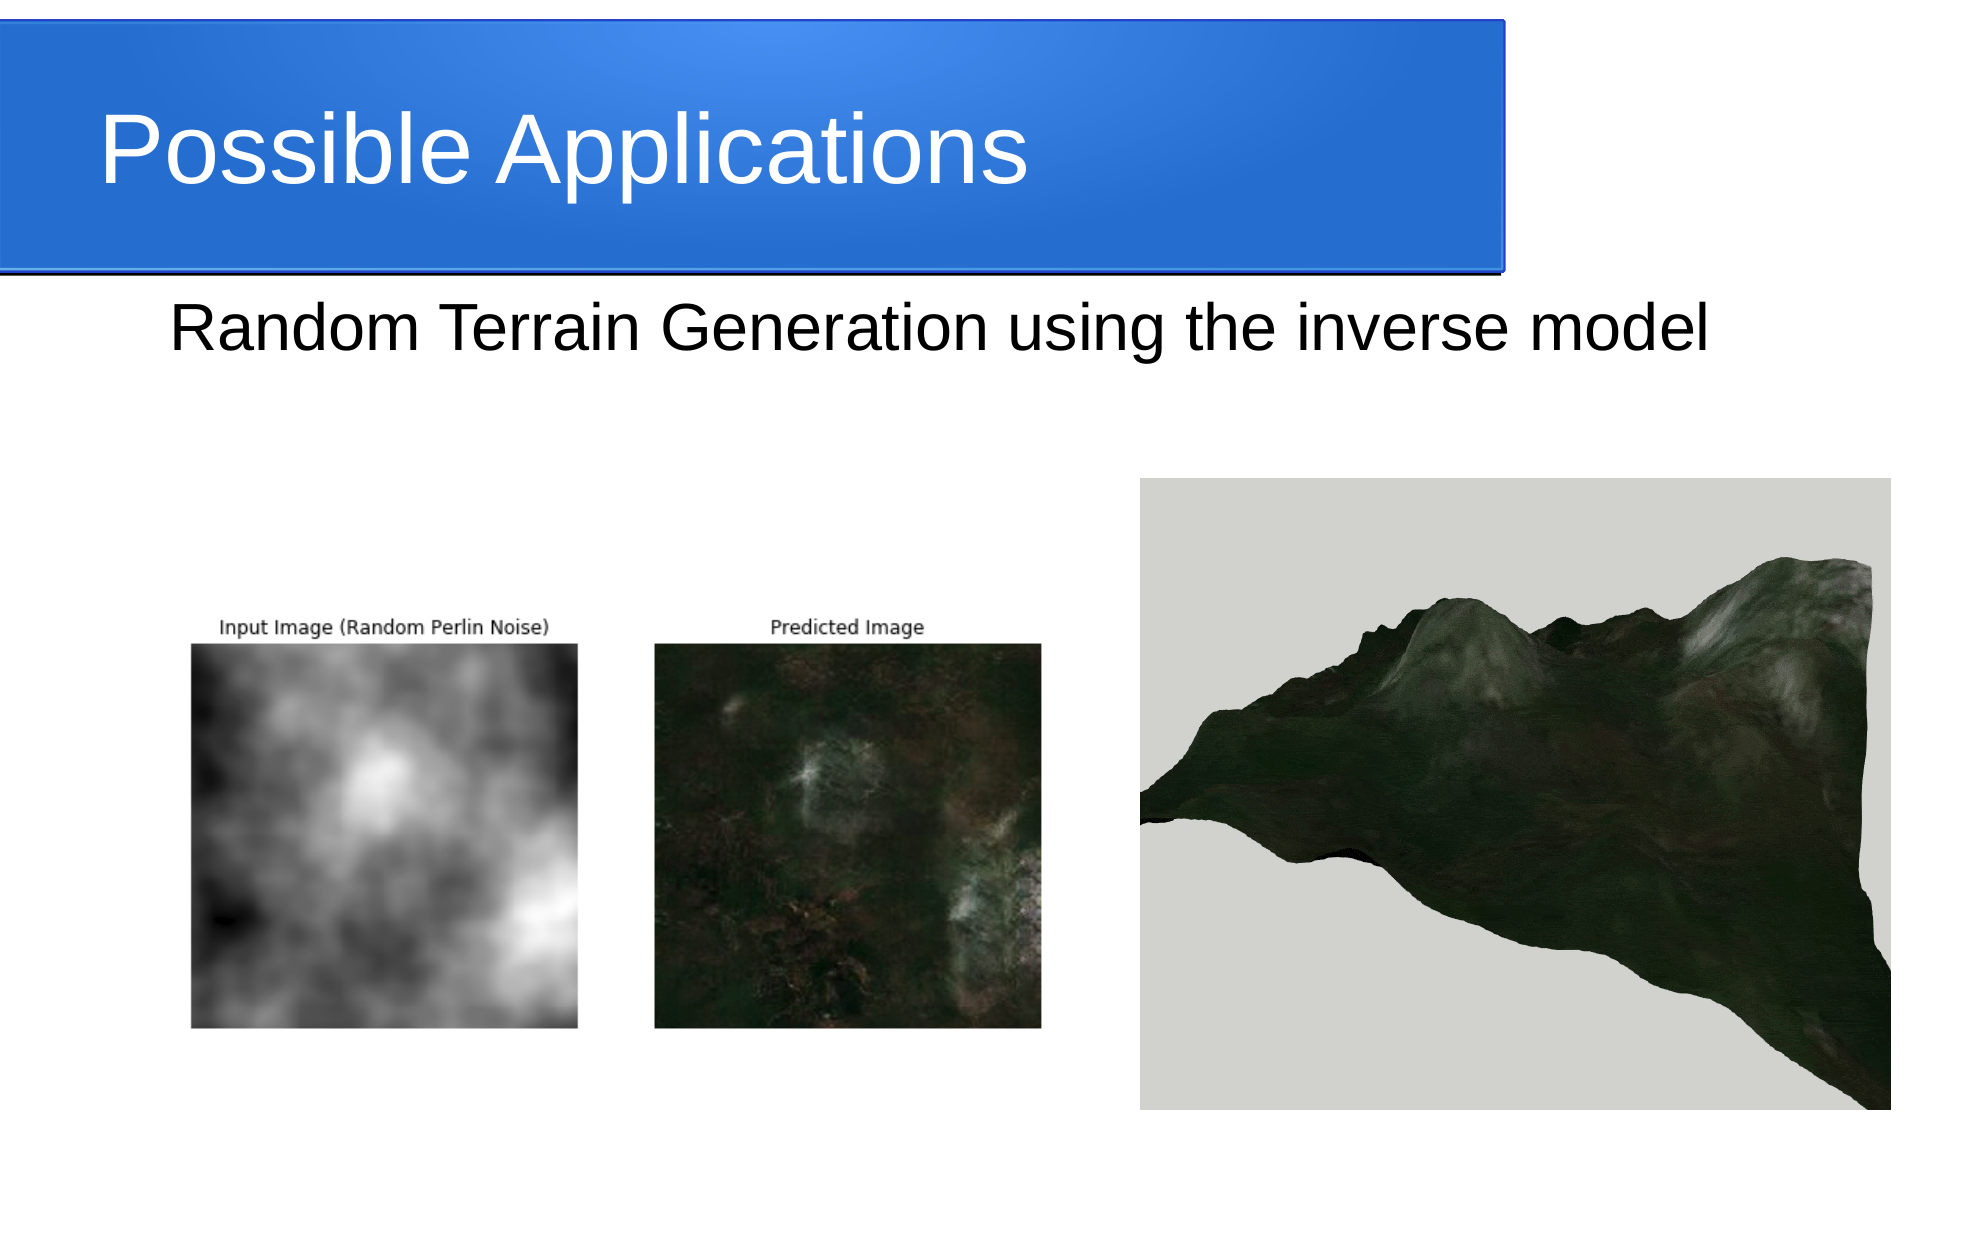

# Possible Applications
Random Terrain Generation using the inverse model